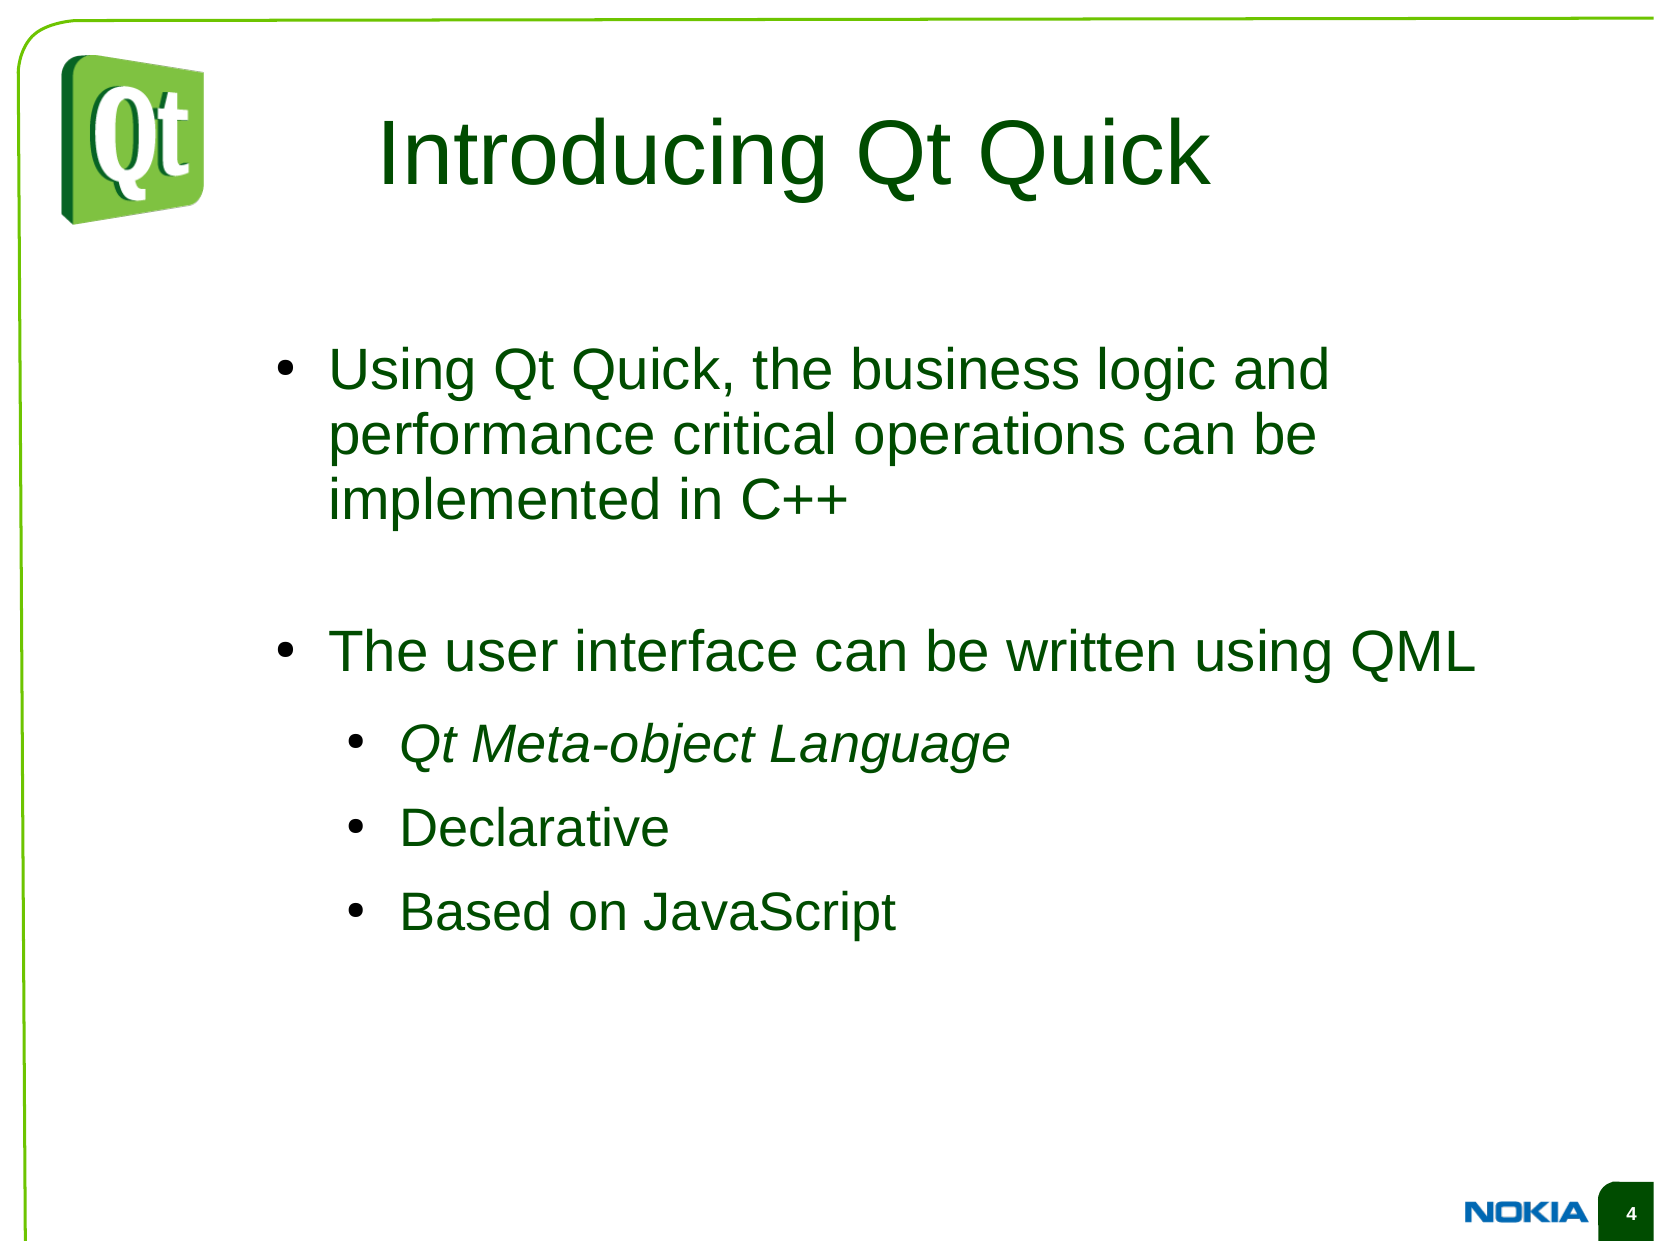

# Introducing Qt Quick
Using Qt Quick, the business logic and performance critical operations can be implemented in C++
The user interface can be written using QML
Qt Meta-object Language
Declarative
Based on JavaScript